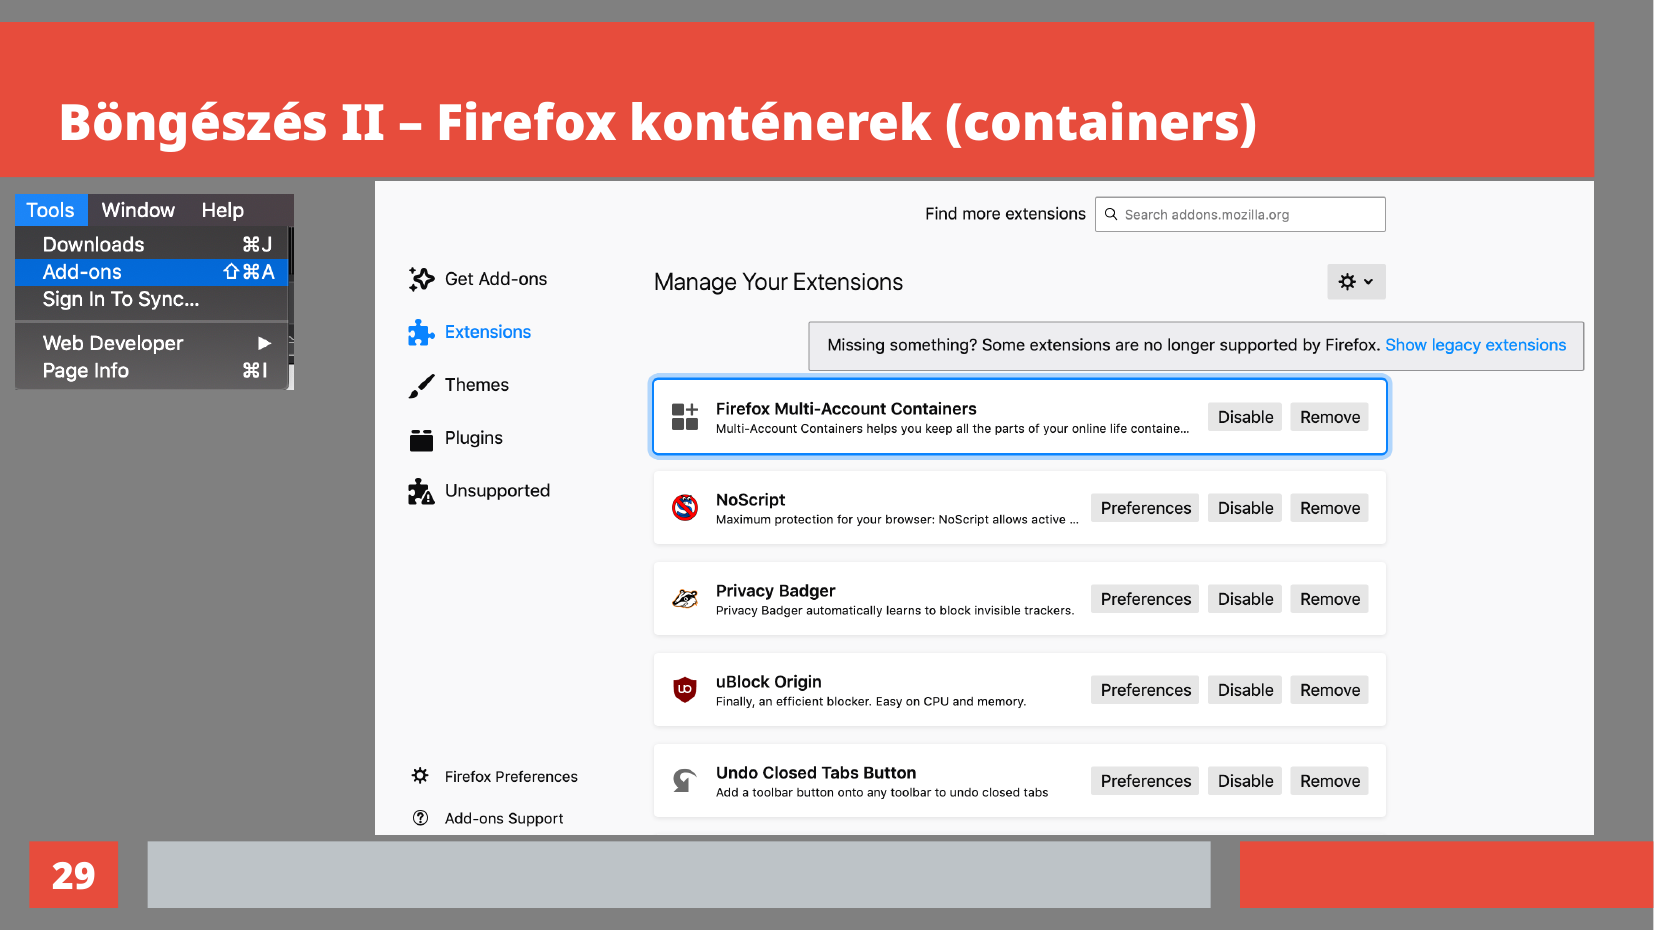

# Böngészés II – Firefox konténerek (containers)
29